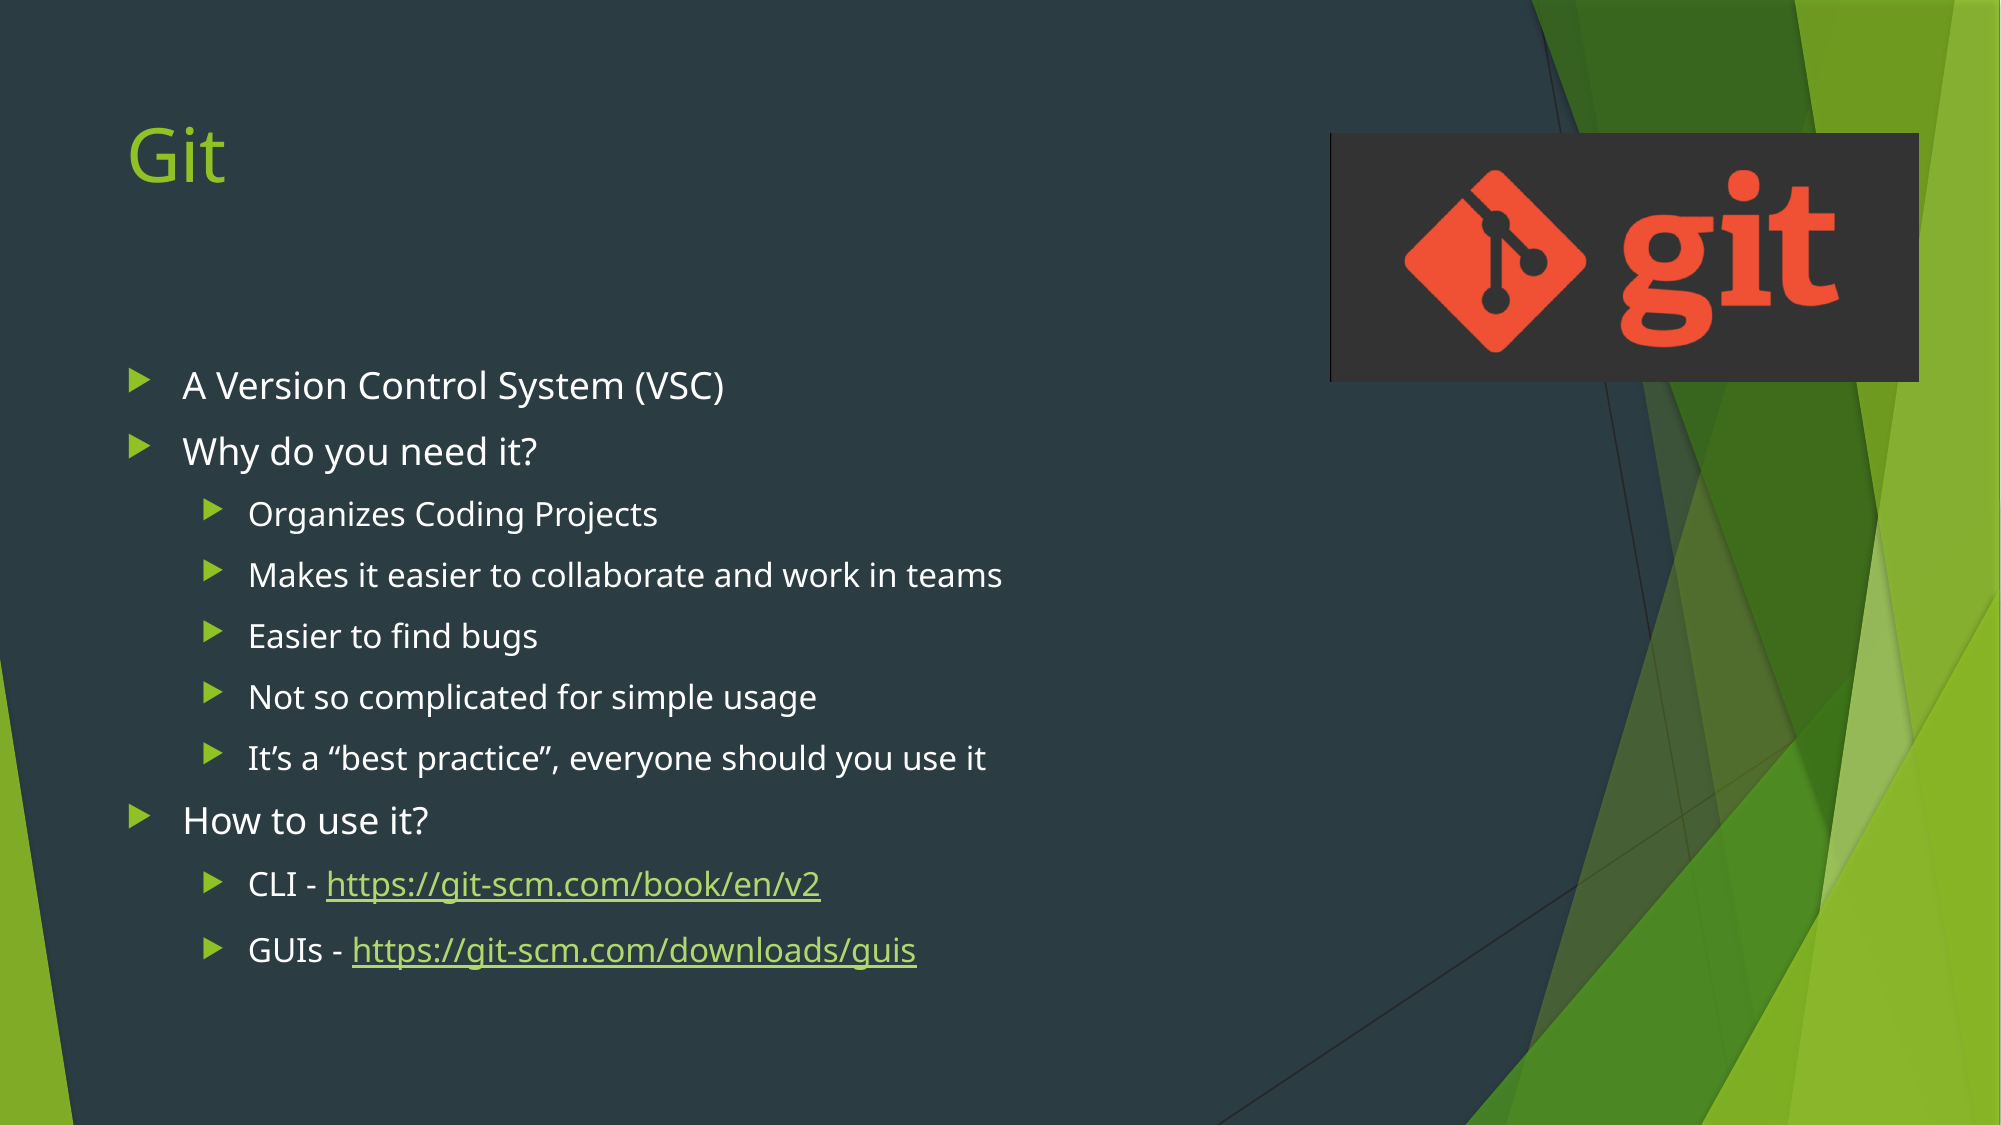

# Git
A Version Control System (VSC)
Why do you need it?
Organizes Coding Projects
Makes it easier to collaborate and work in teams
Easier to find bugs
Not so complicated for simple usage
It’s a “best practice”, everyone should you use it
How to use it?
CLI - https://git-scm.com/book/en/v2
GUIs - https://git-scm.com/downloads/guis